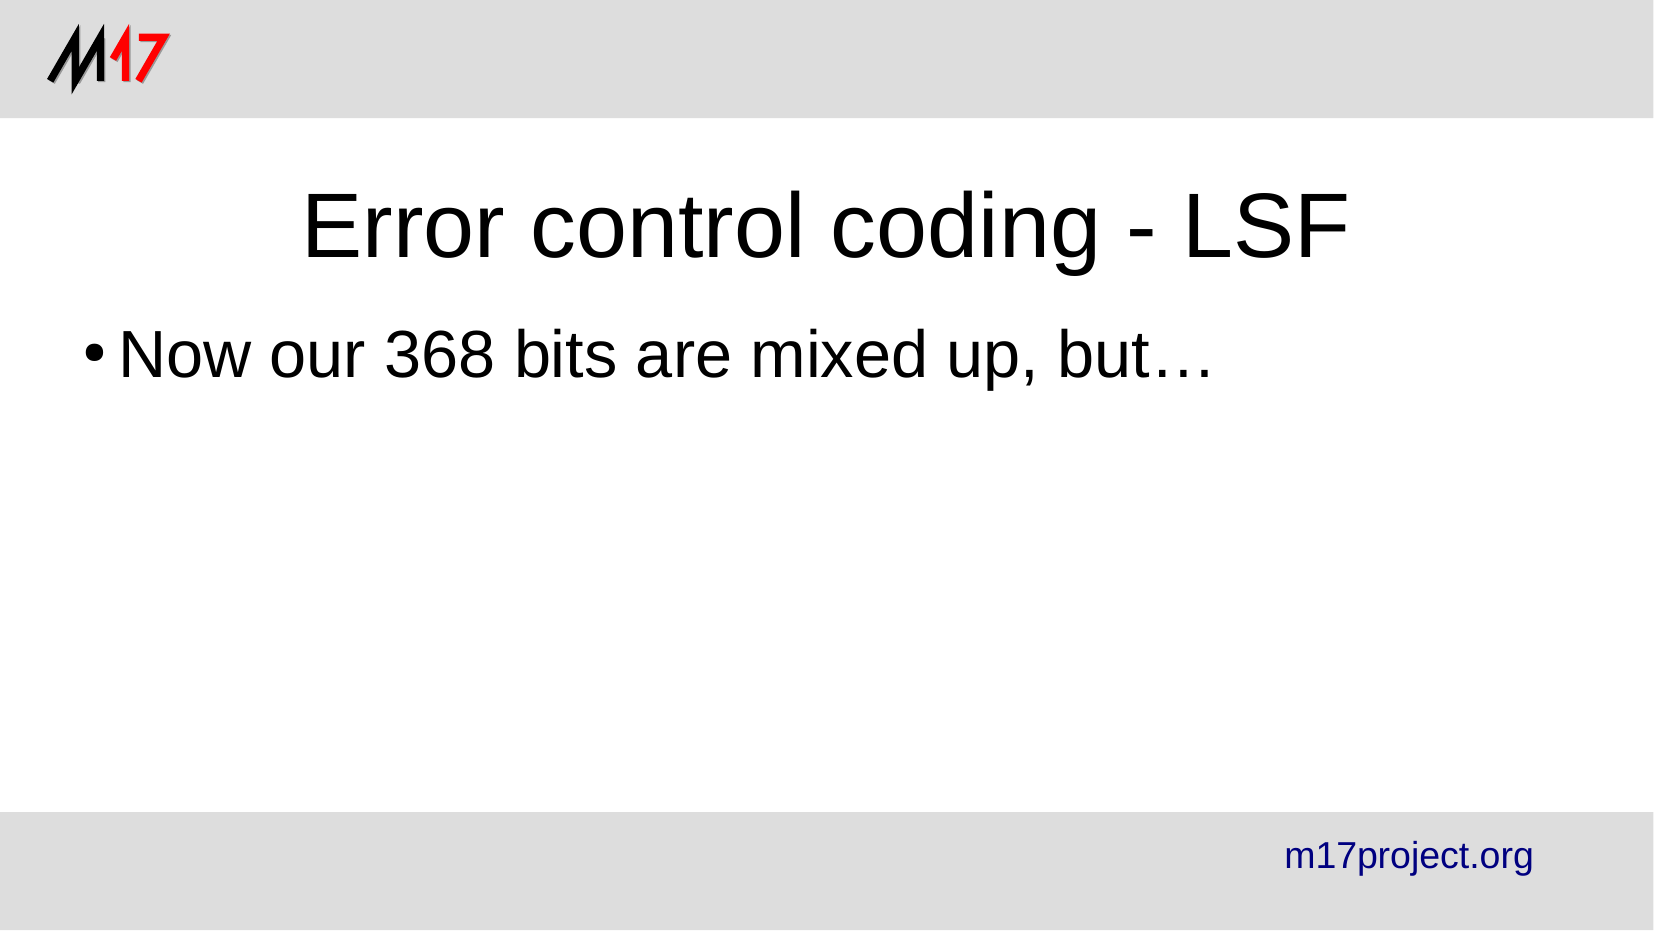

# Error control coding - LSF
Now our 368 bits are mixed up, but…
m17project.org